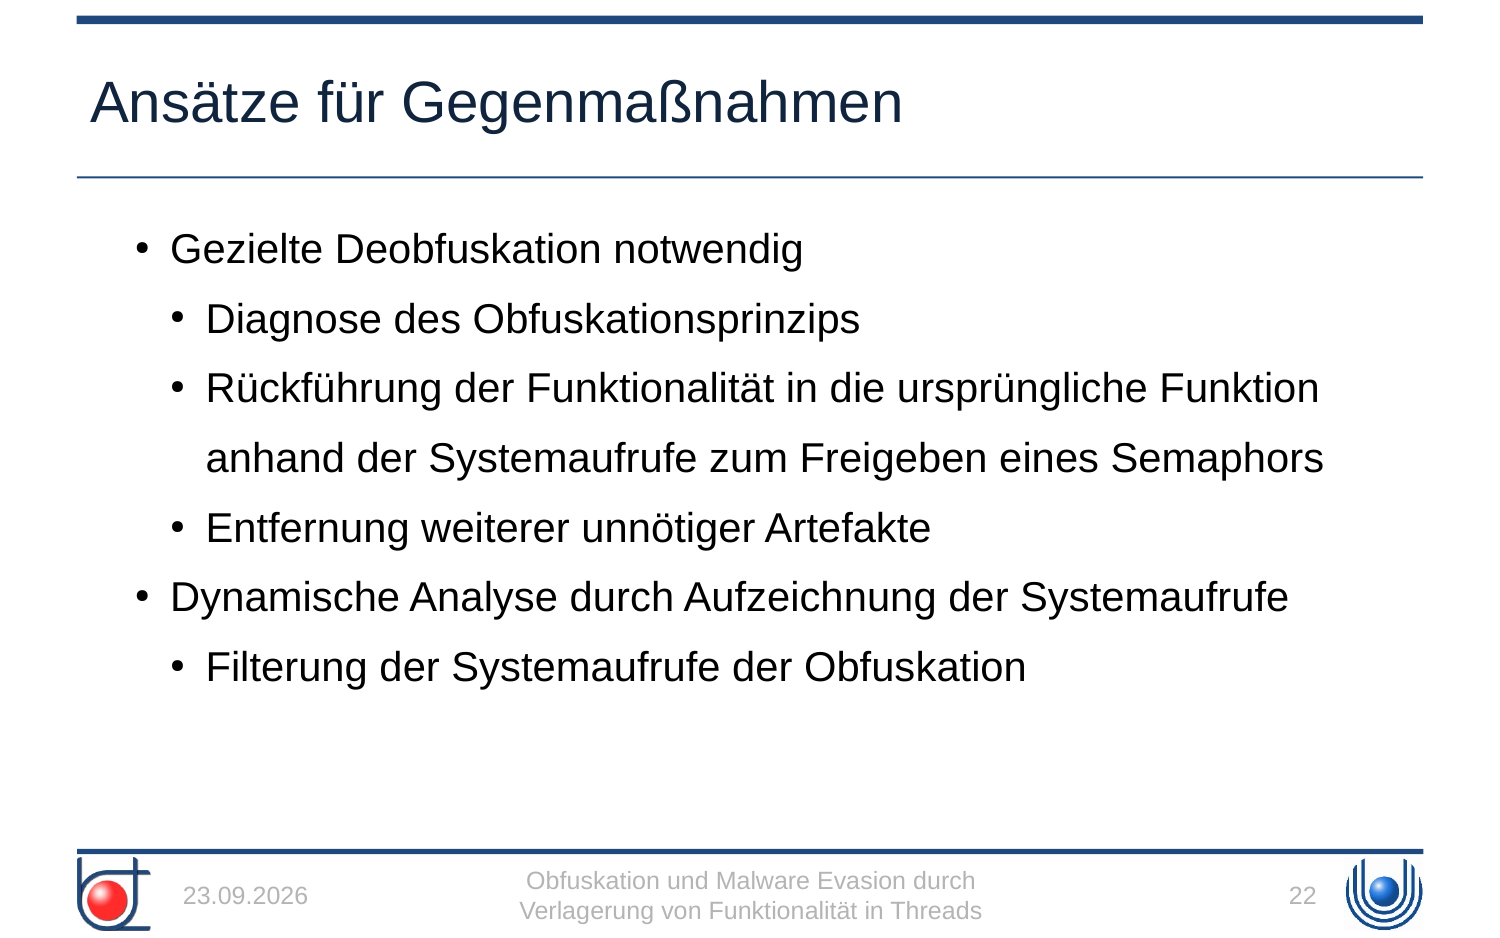

# Ansätze für Gegenmaßnahmen
Gezielte Deobfuskation notwendig
Diagnose des Obfuskationsprinzips
Rückführung der Funktionalität in die ursprüngliche Funktion anhand der Systemaufrufe zum Freigeben eines Semaphors
Entfernung weiterer unnötiger Artefakte
Dynamische Analyse durch Aufzeichnung der Systemaufrufe
Filterung der Systemaufrufe der Obfuskation
Obfuskation und Malware Evasion durch Verlagerung von Funktionalität in Threads